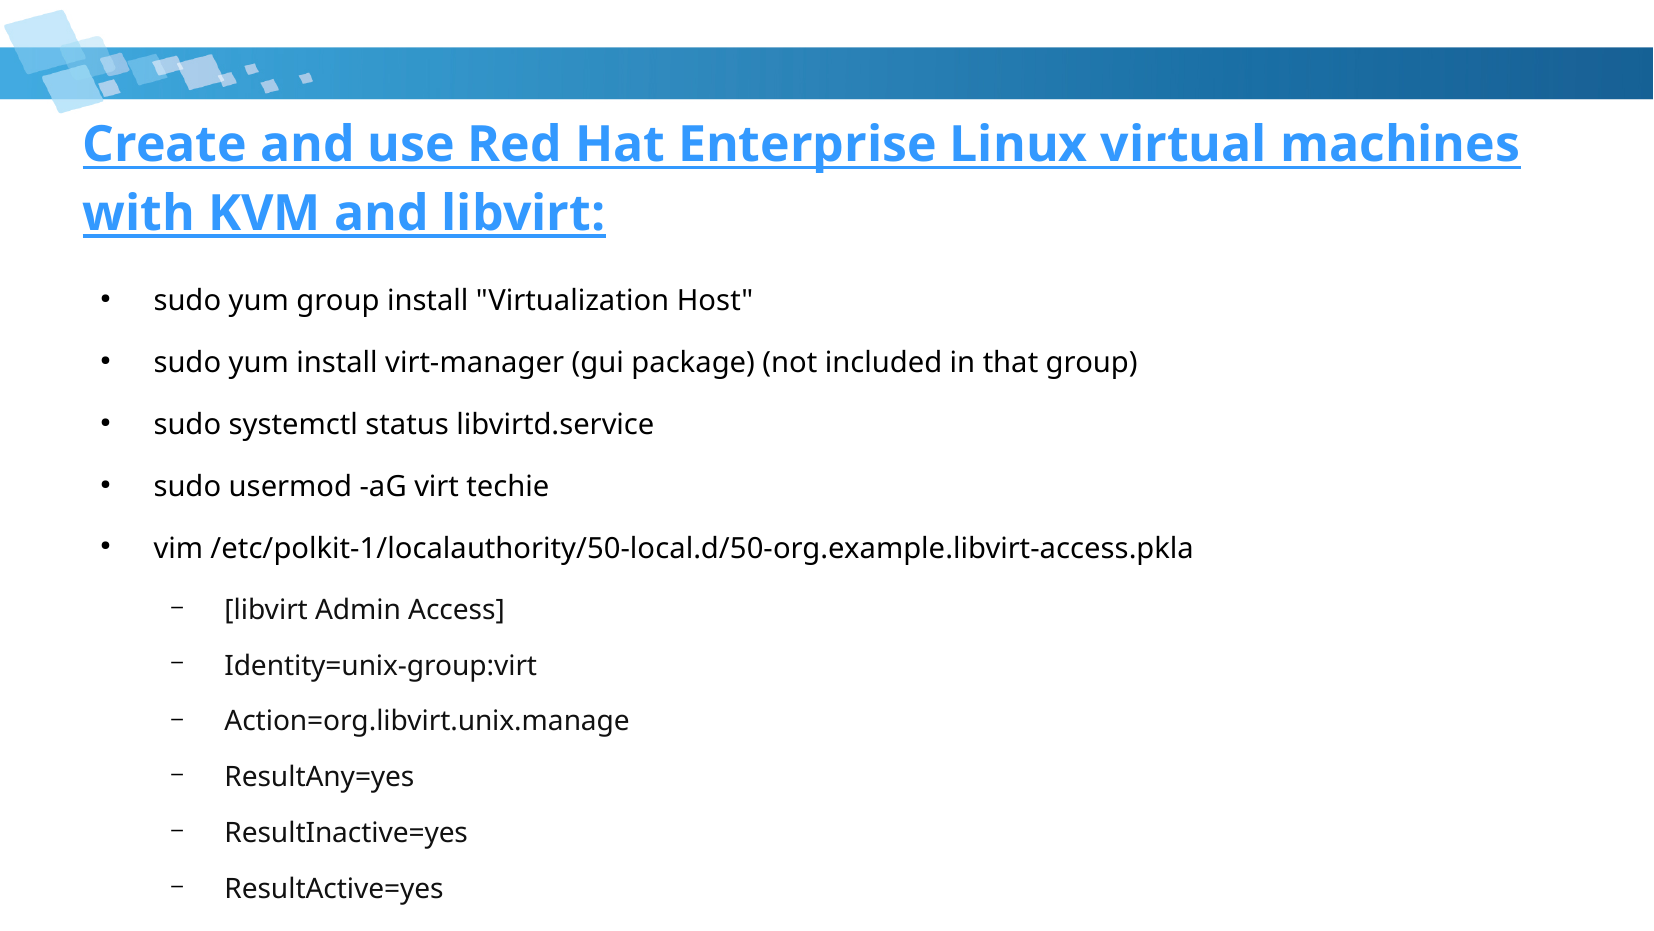

# Create and use Red Hat Enterprise Linux virtual machines with KVM and libvirt:
sudo yum group install "Virtualization Host"
sudo yum install virt-manager (gui package) (not included in that group)
sudo systemctl status libvirtd.service
sudo usermod -aG virt techie
vim /etc/polkit-1/localauthority/50-local.d/50-org.example.libvirt-access.pkla
[libvirt Admin Access]
Identity=unix-group:virt
Action=org.libvirt.unix.manage
ResultAny=yes
ResultInactive=yes
ResultActive=yes
Logout and login graphically
Search for virtual.